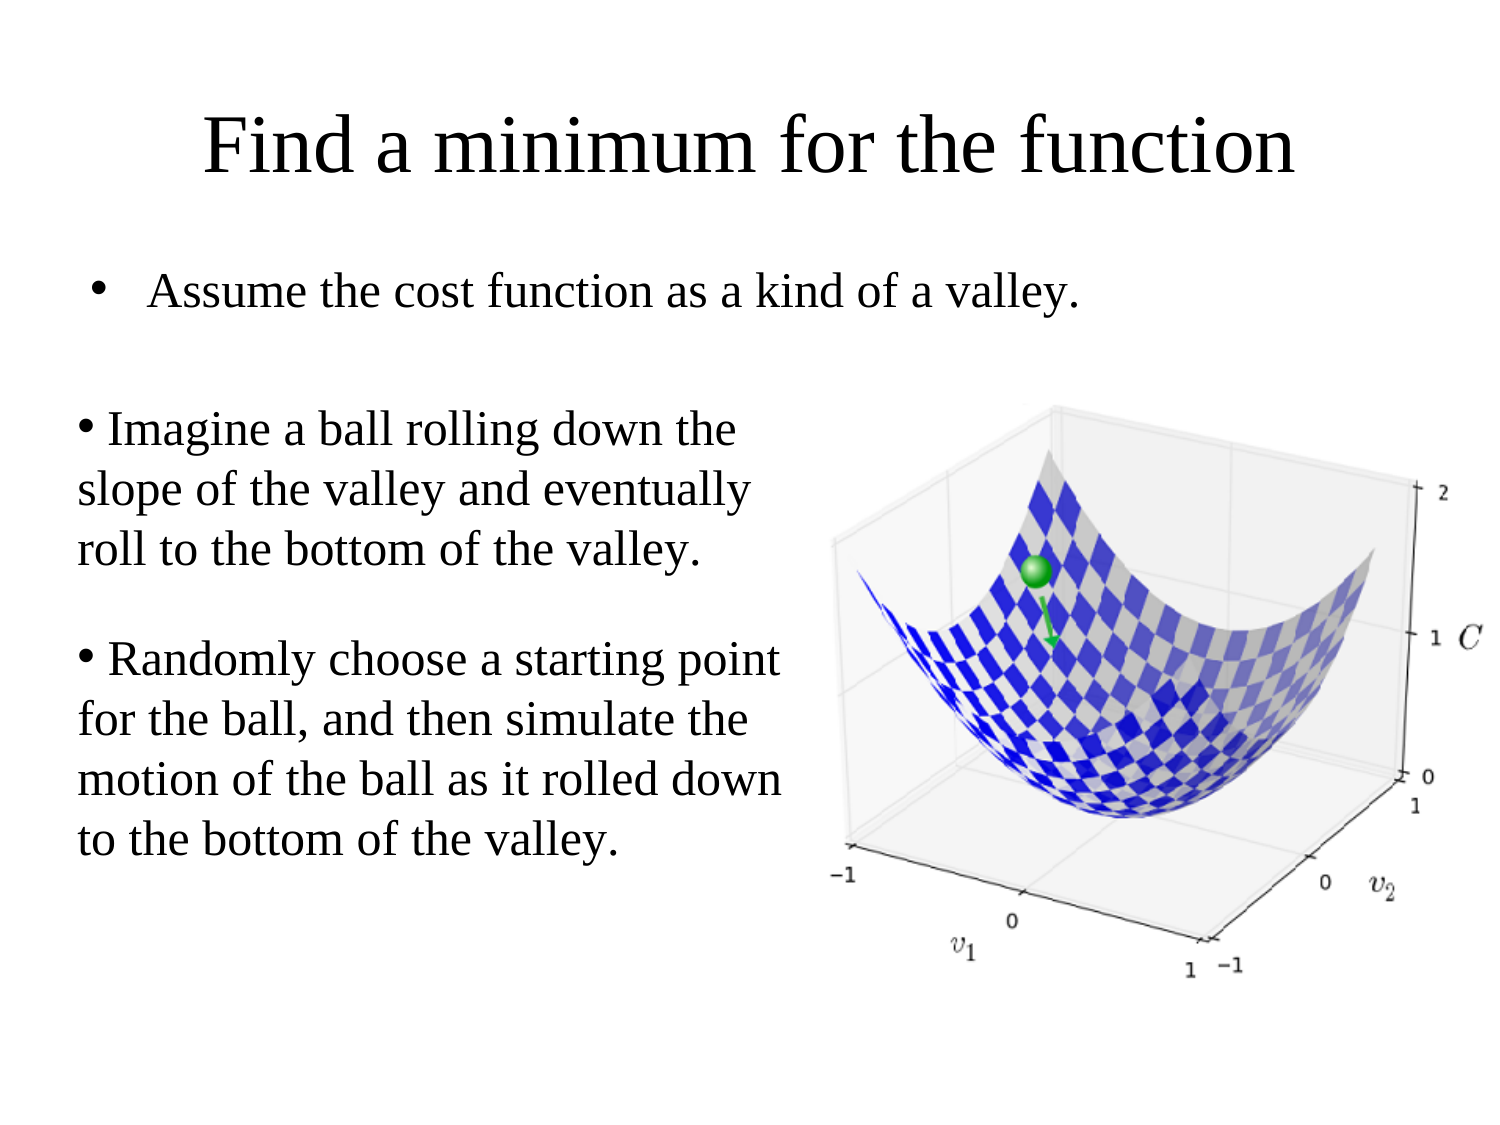

# Find a minimum for the function
Assume the cost function as a kind of a valley.
 Imagine a ball rolling down the slope of the valley and eventually roll to the bottom of the valley.
 Randomly choose a starting point for the ball, and then simulate the motion of the ball as it rolled down to the bottom of the valley.